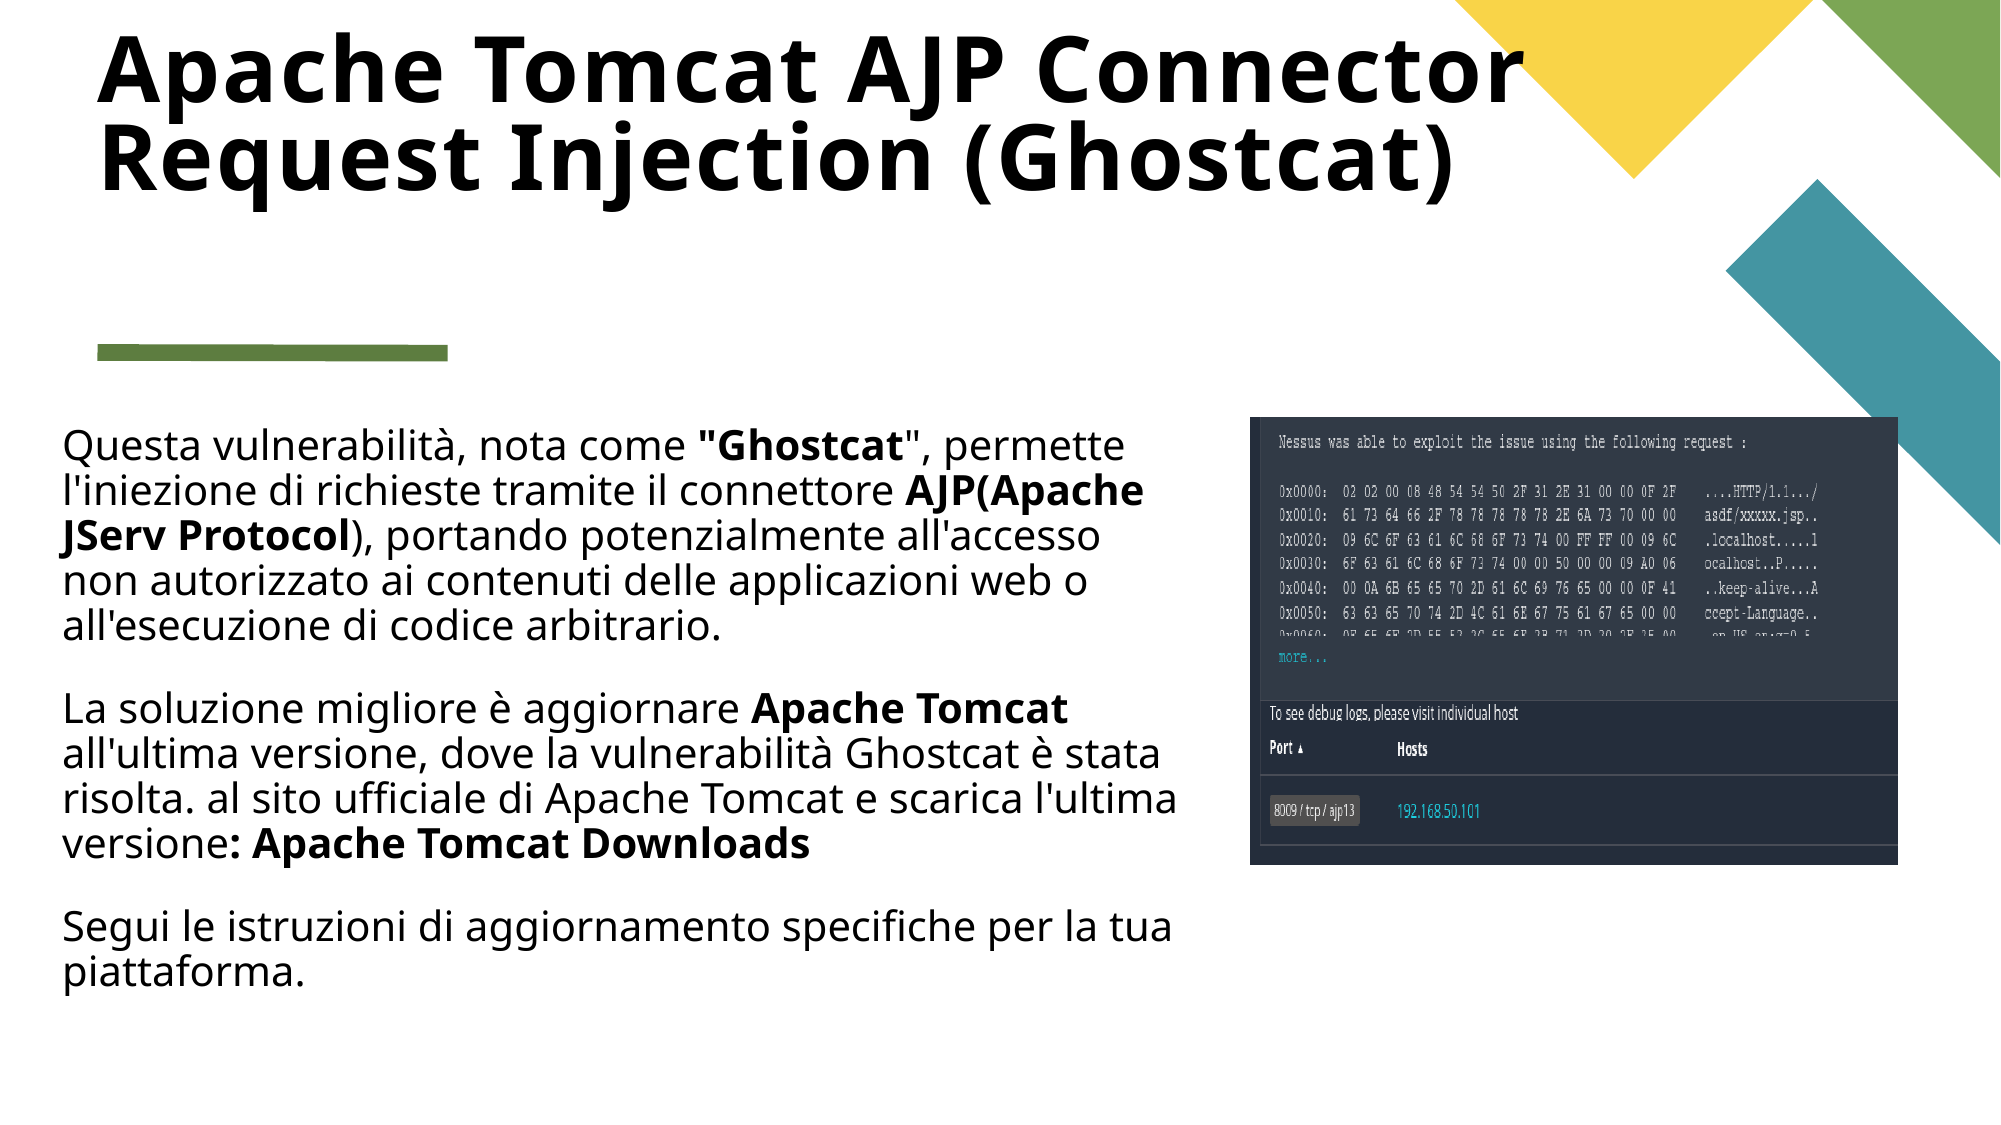

# Apache Tomcat AJP Connector Request Injection (Ghostcat)
Questa vulnerabilità, nota come "Ghostcat", permette l'iniezione di richieste tramite il connettore AJP(Apache JServ Protocol), portando potenzialmente all'accesso non autorizzato ai contenuti delle applicazioni web o all'esecuzione di codice arbitrario.
La soluzione migliore è aggiornare Apache Tomcat all'ultima versione, dove la vulnerabilità Ghostcat è stata risolta. al sito ufficiale di Apache Tomcat e scarica l'ultima versione: Apache Tomcat Downloads
Segui le istruzioni di aggiornamento specifiche per la tua piattaforma.